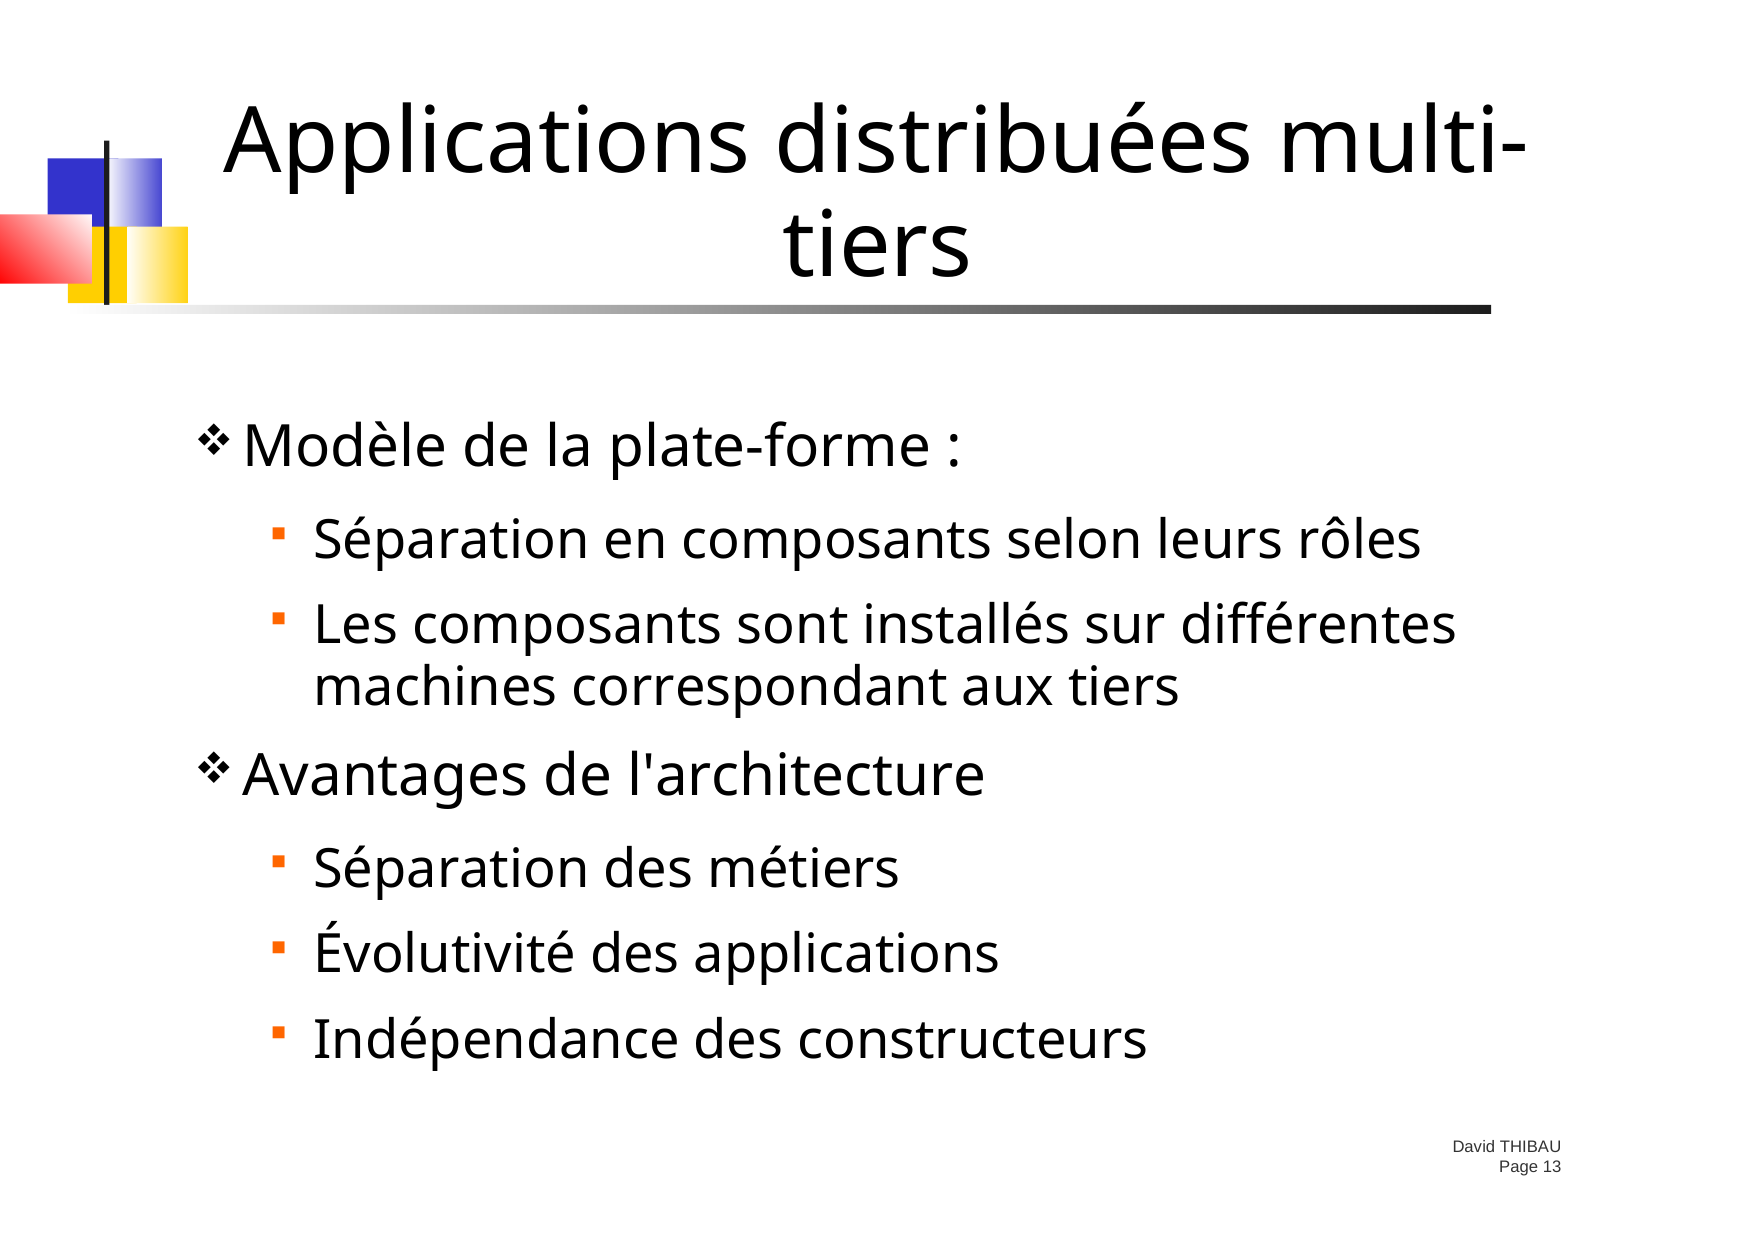

# Applications distribuées multi-tiers
Modèle de la plate-forme :
Séparation en composants selon leurs rôles
Les composants sont installés sur différentes machines correspondant aux tiers
Avantages de l'architecture
Séparation des métiers
Évolutivité des applications
Indépendance des constructeurs